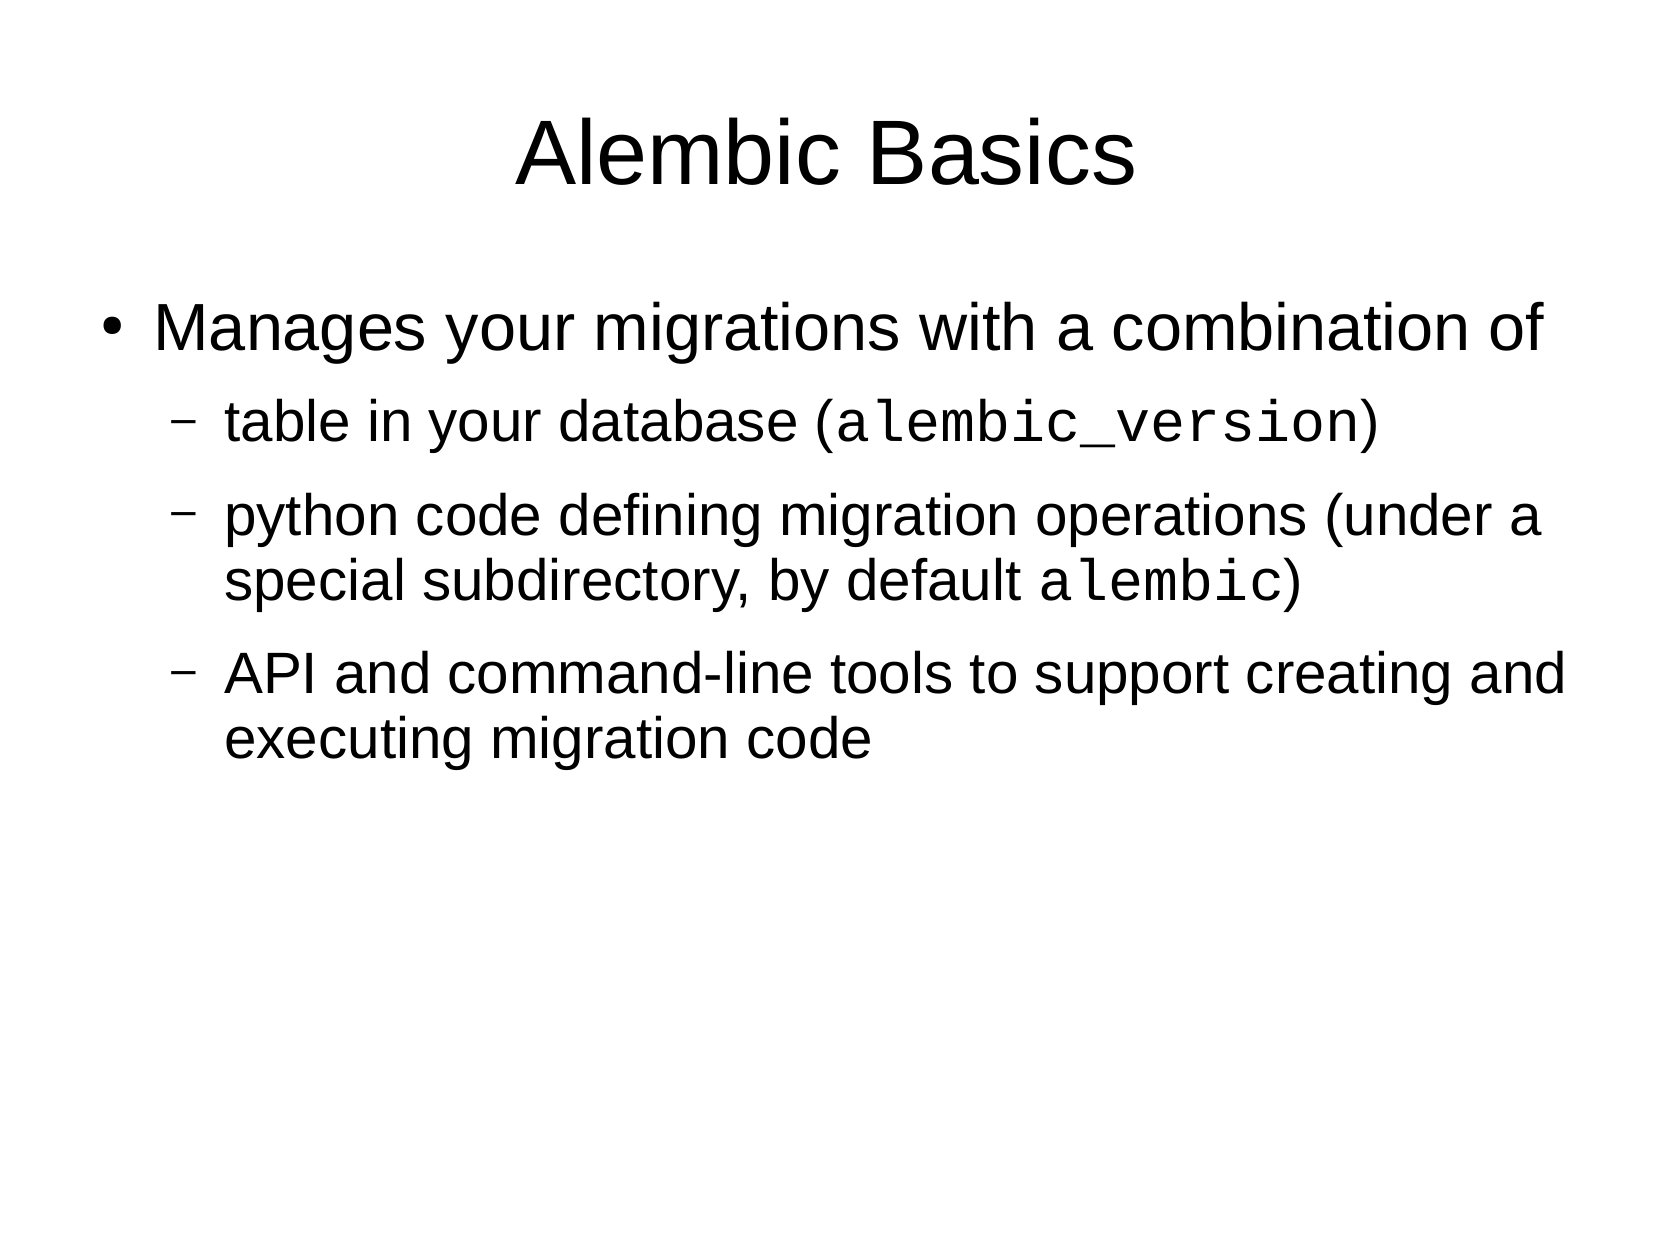

# Alembic Basics
Manages your migrations with a combination of
table in your database (alembic_version)
python code defining migration operations (under a special subdirectory, by default alembic)
API and command-line tools to support creating and executing migration code